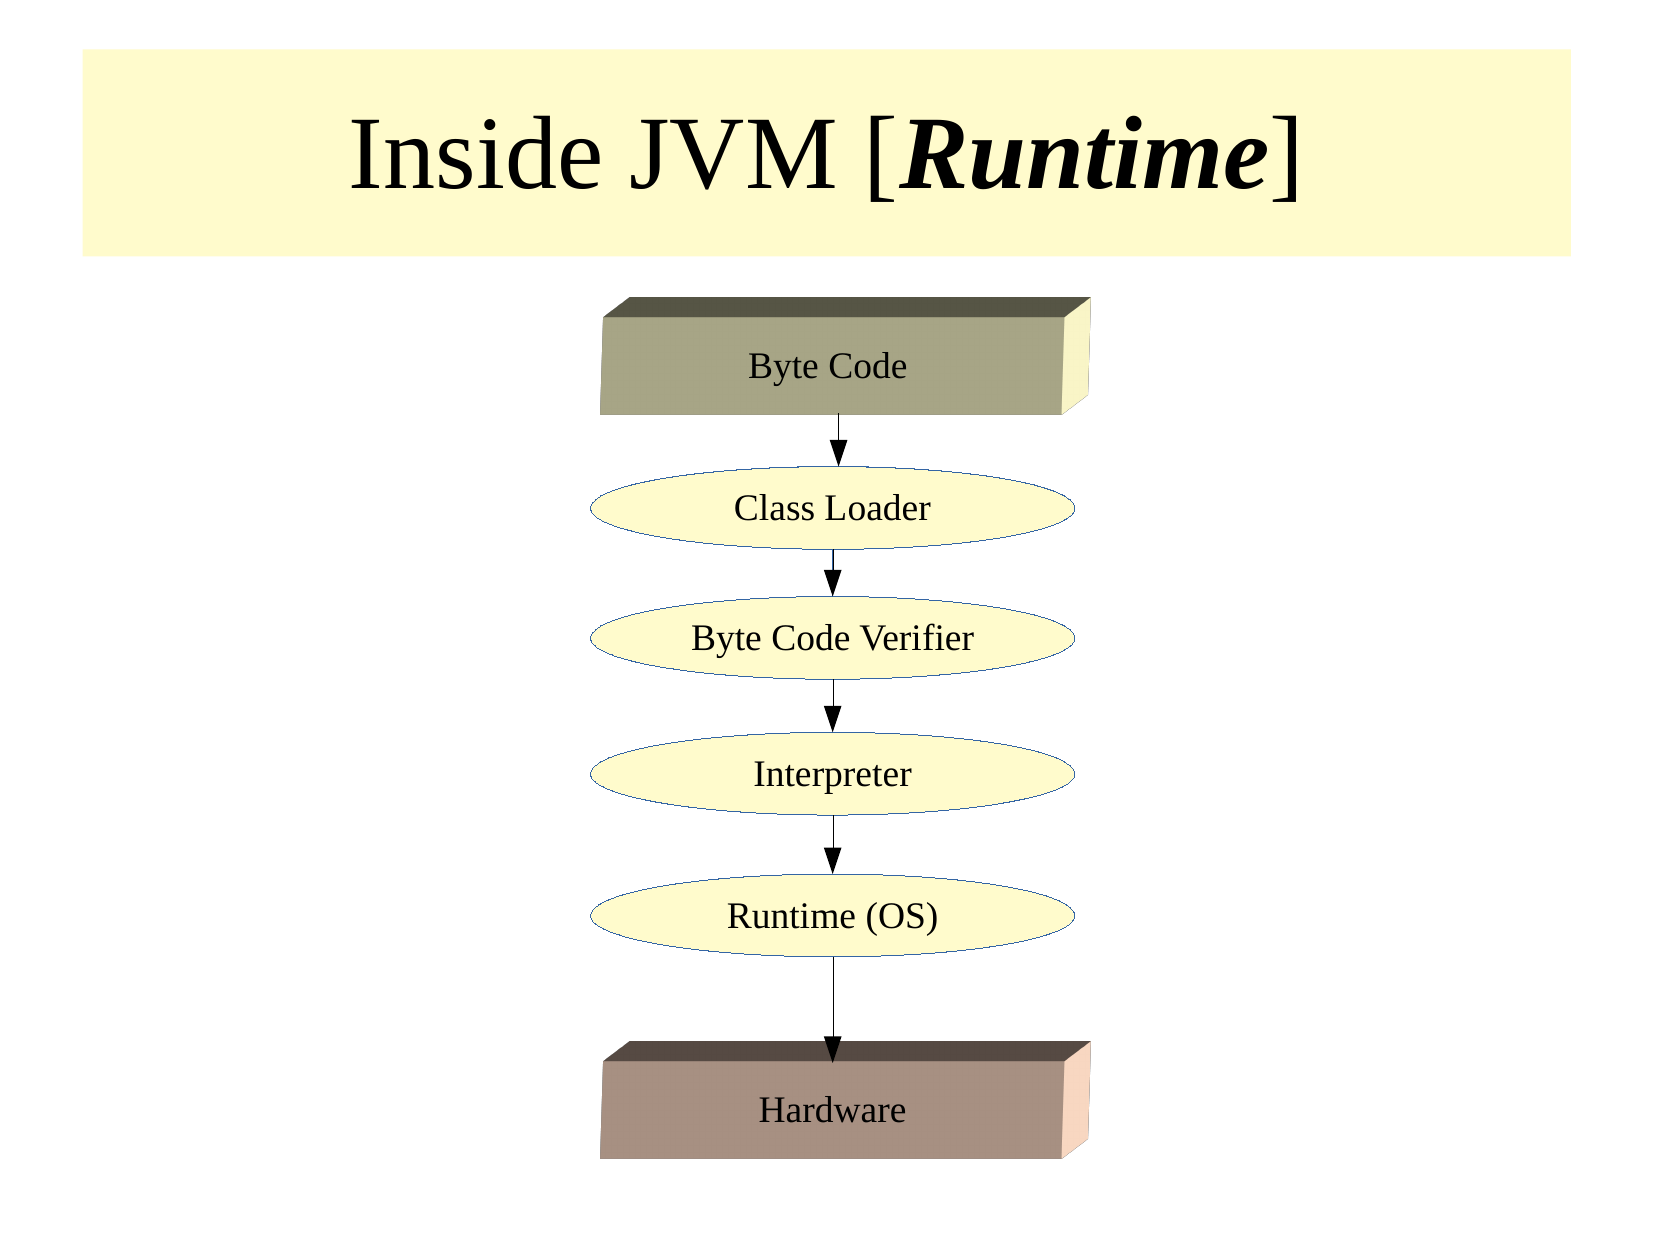

# Inside JVM [Runtime]
Byte Code
Class Loader
Class Loader
Byte Code Verifier
Interpreter
Runtime (OS)
Hardware